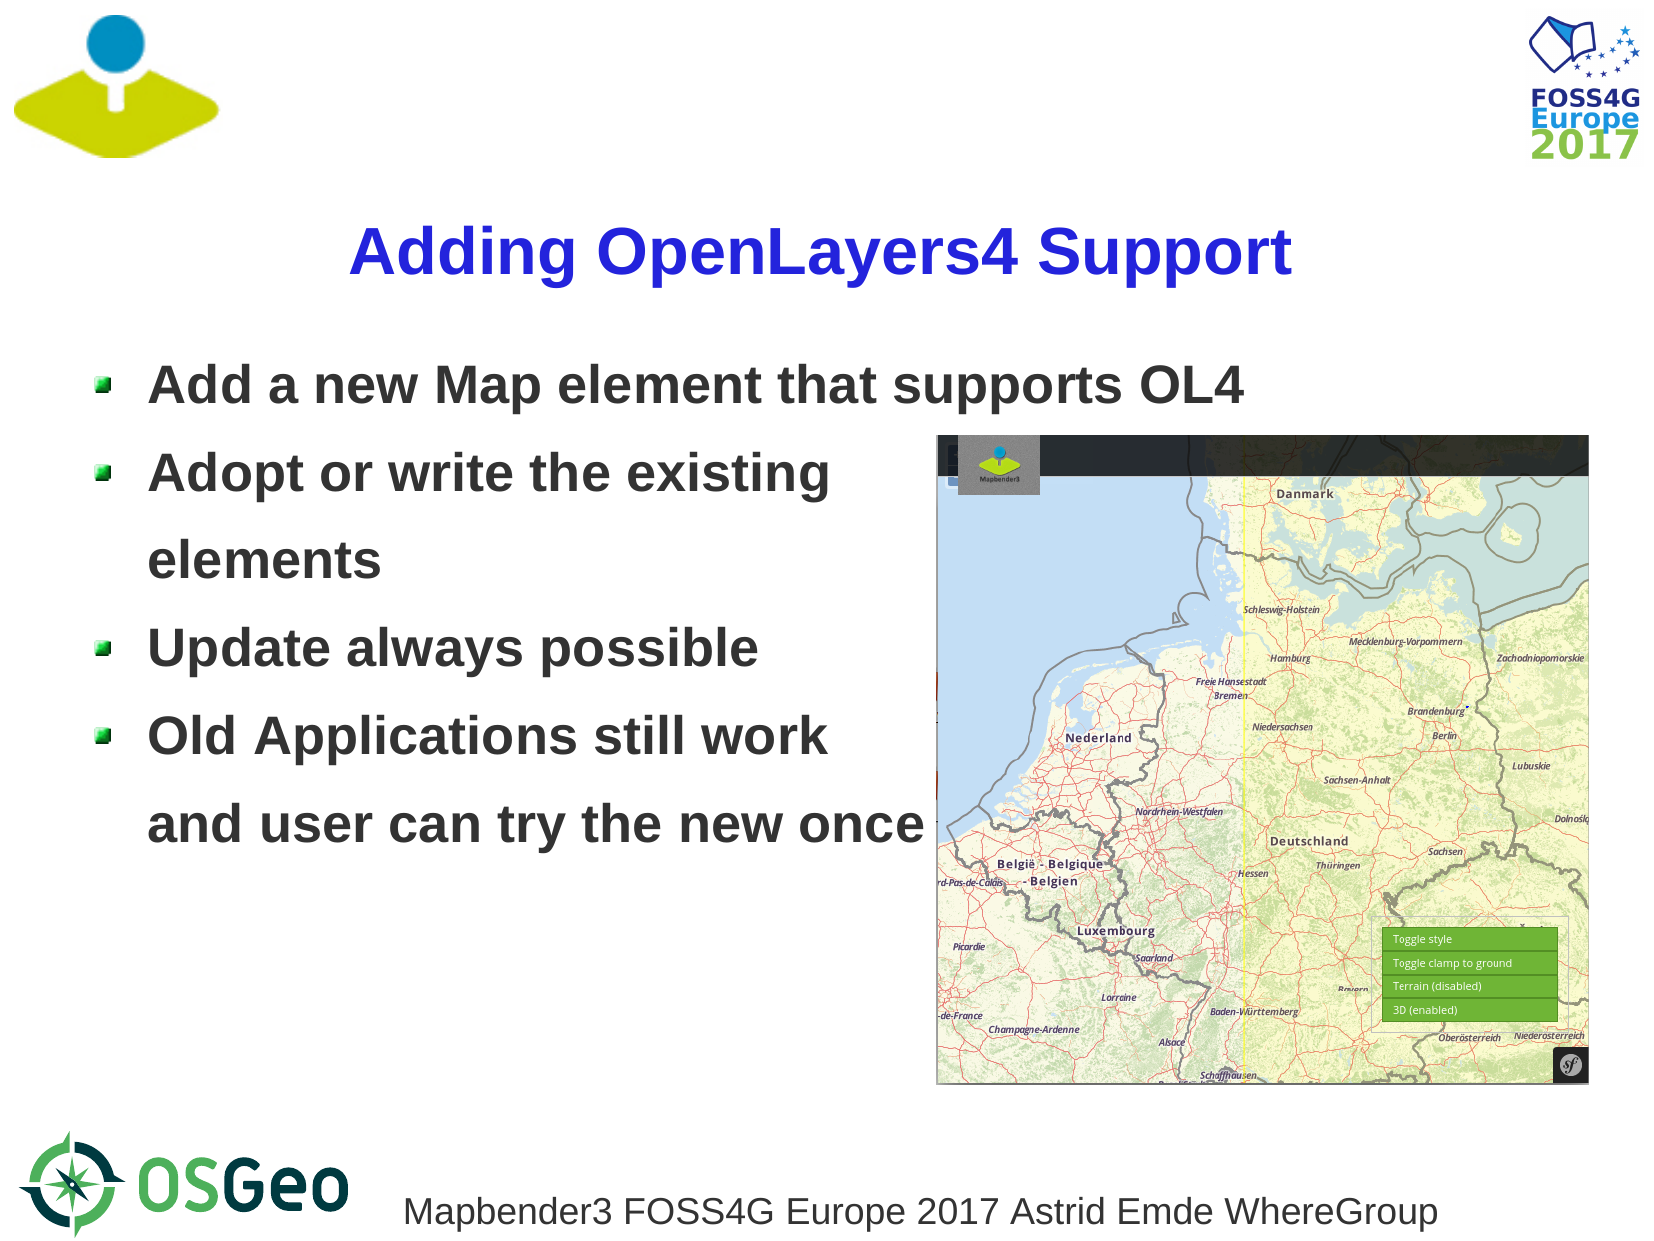

# Adding OpenLayers4 Support
Add a new Map element that supports OL4
Adopt or write the existing
elements
Update always possible
Old Applications still work
and user can try the new once